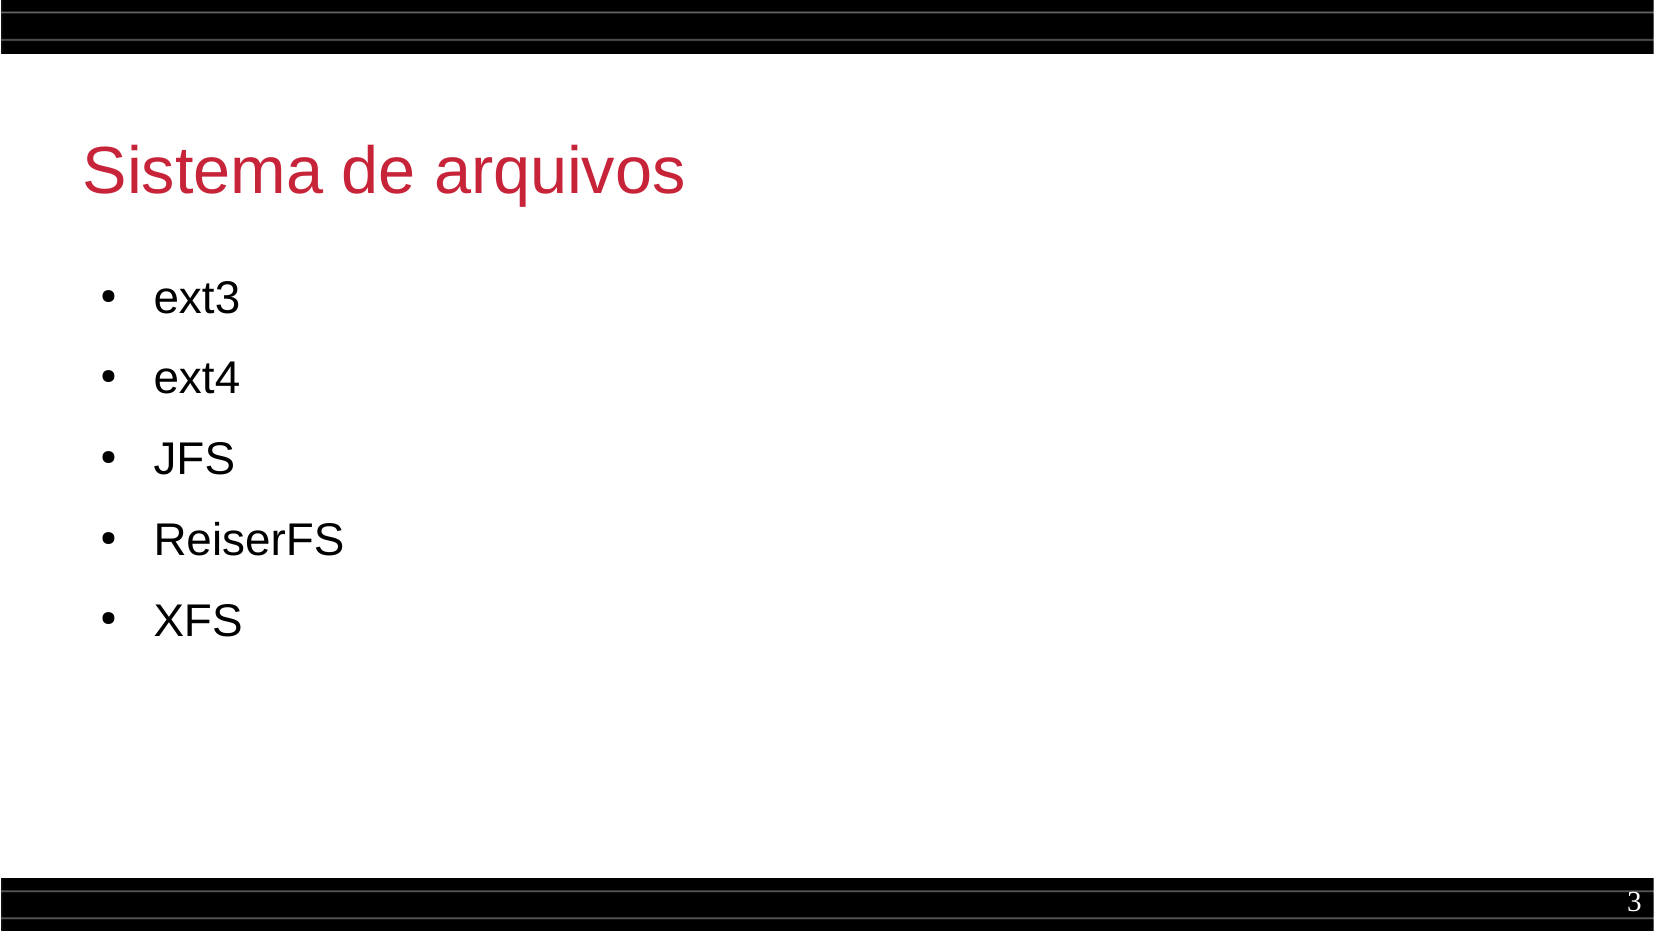

# Sistema de arquivos
ext3
ext4
JFS
ReiserFS
XFS